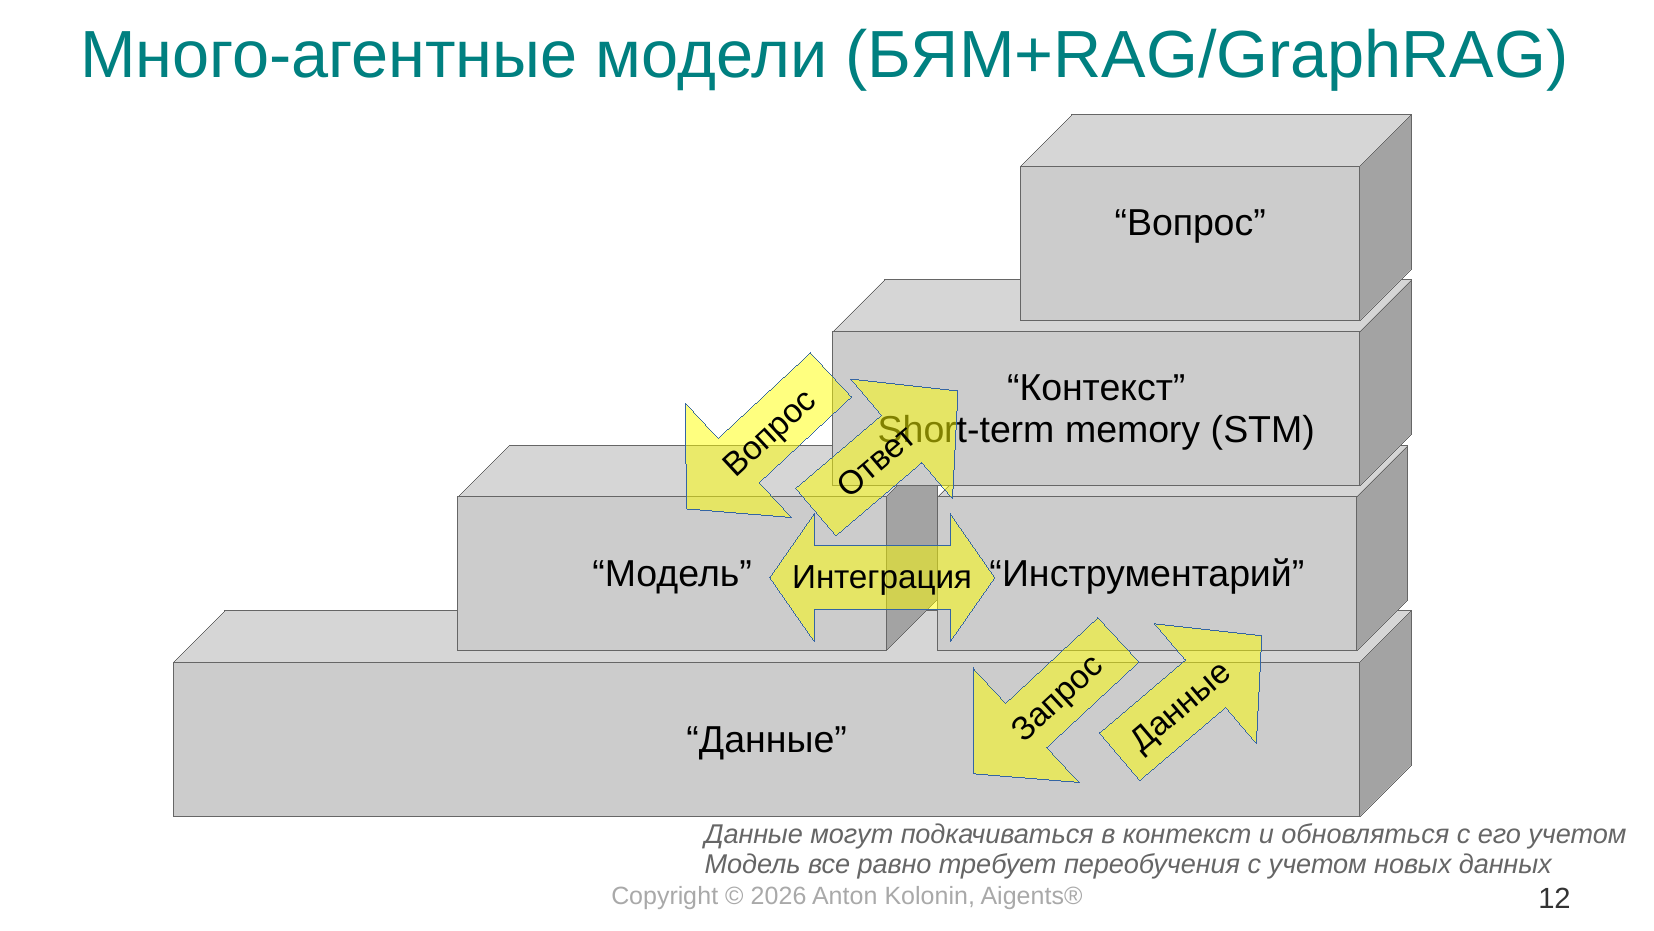

Много-агентные модели (БЯМ+RAG/GraphRAG)
“Вопрос”
“Контекст”
Short-term memory (STM)
Вопрос
Ответ
“Модель”
“Инструментарий”
Интеграция
GPT/DNN Parameters
“Данные”
Данные
Запрос
Данные могут подкачиваться в контекст и обновляться с его учетом
Модель все равно требует переобучения с учетом новых данных
Copyright © 2026 Anton Kolonin, Aigents®
12